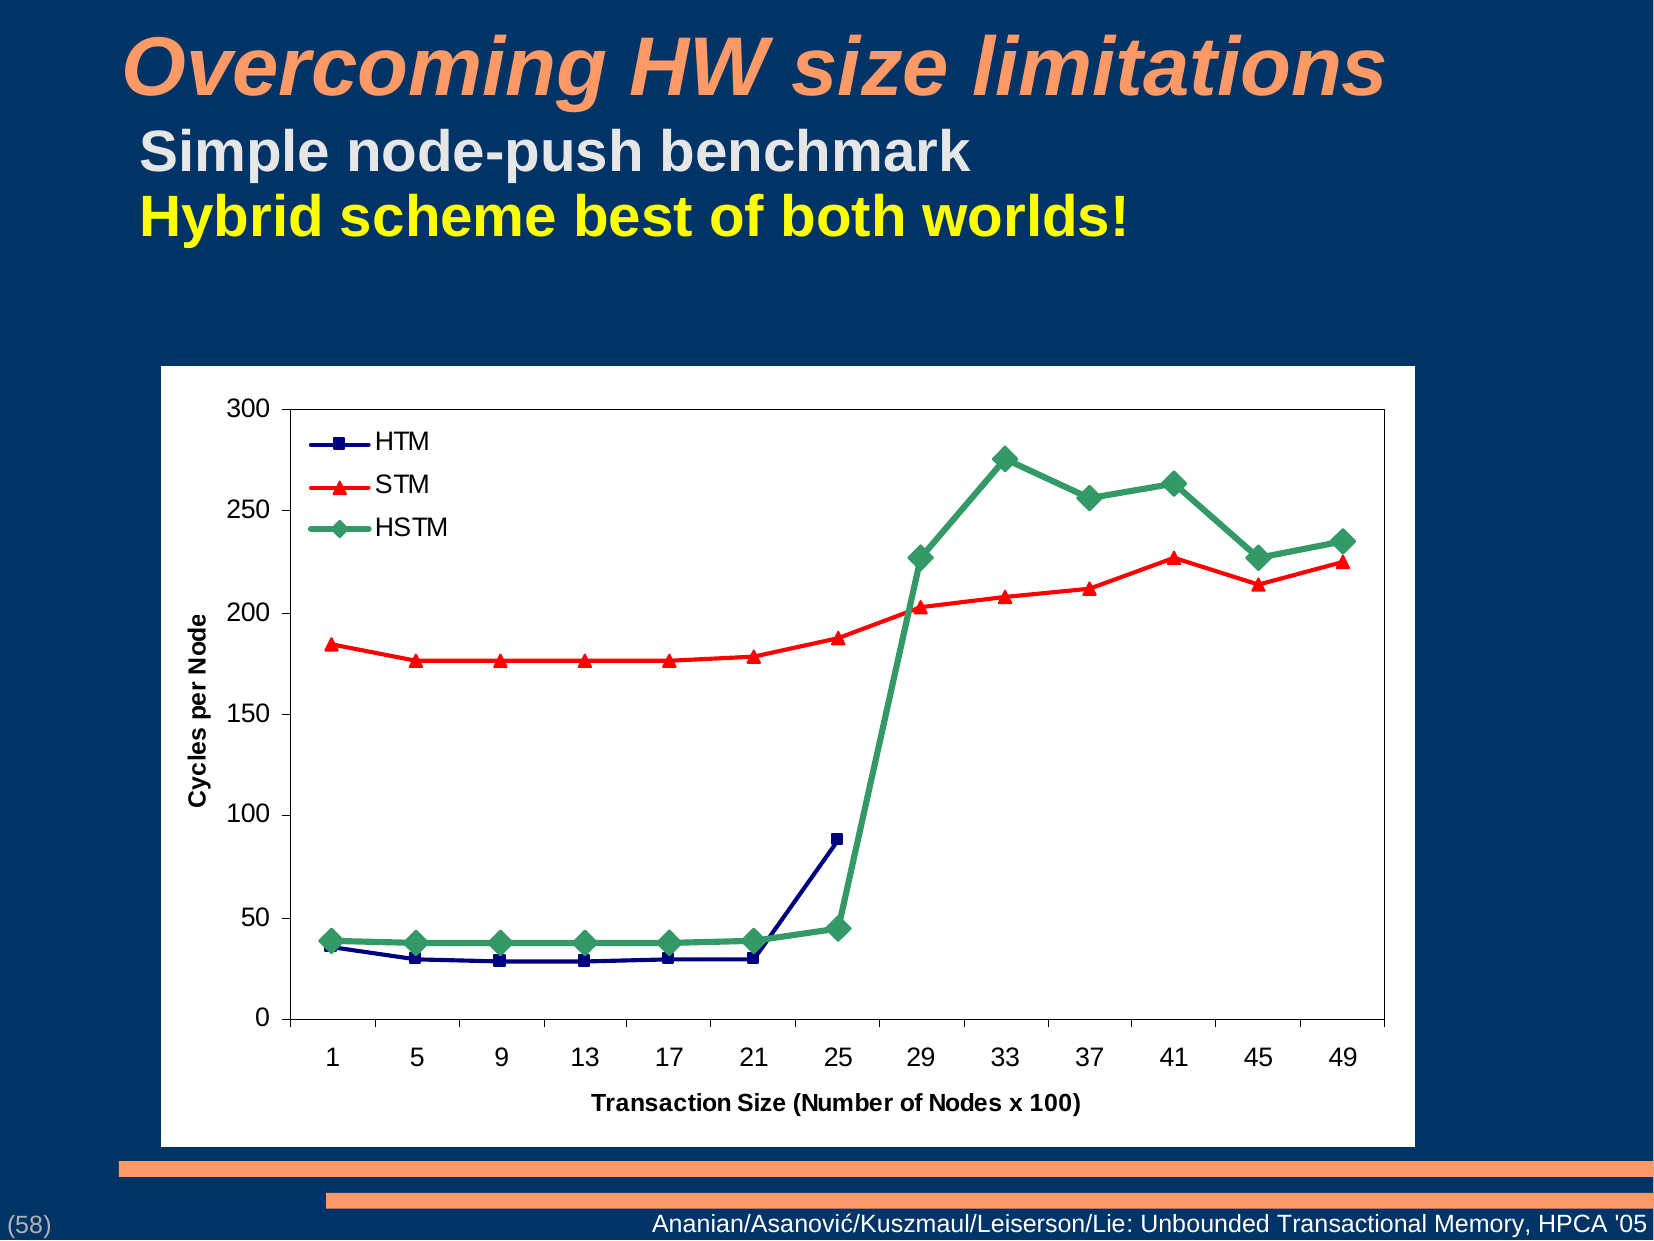

# Overcoming HW size limitations
Simple node-push benchmark
Hybrid scheme best of both worlds!